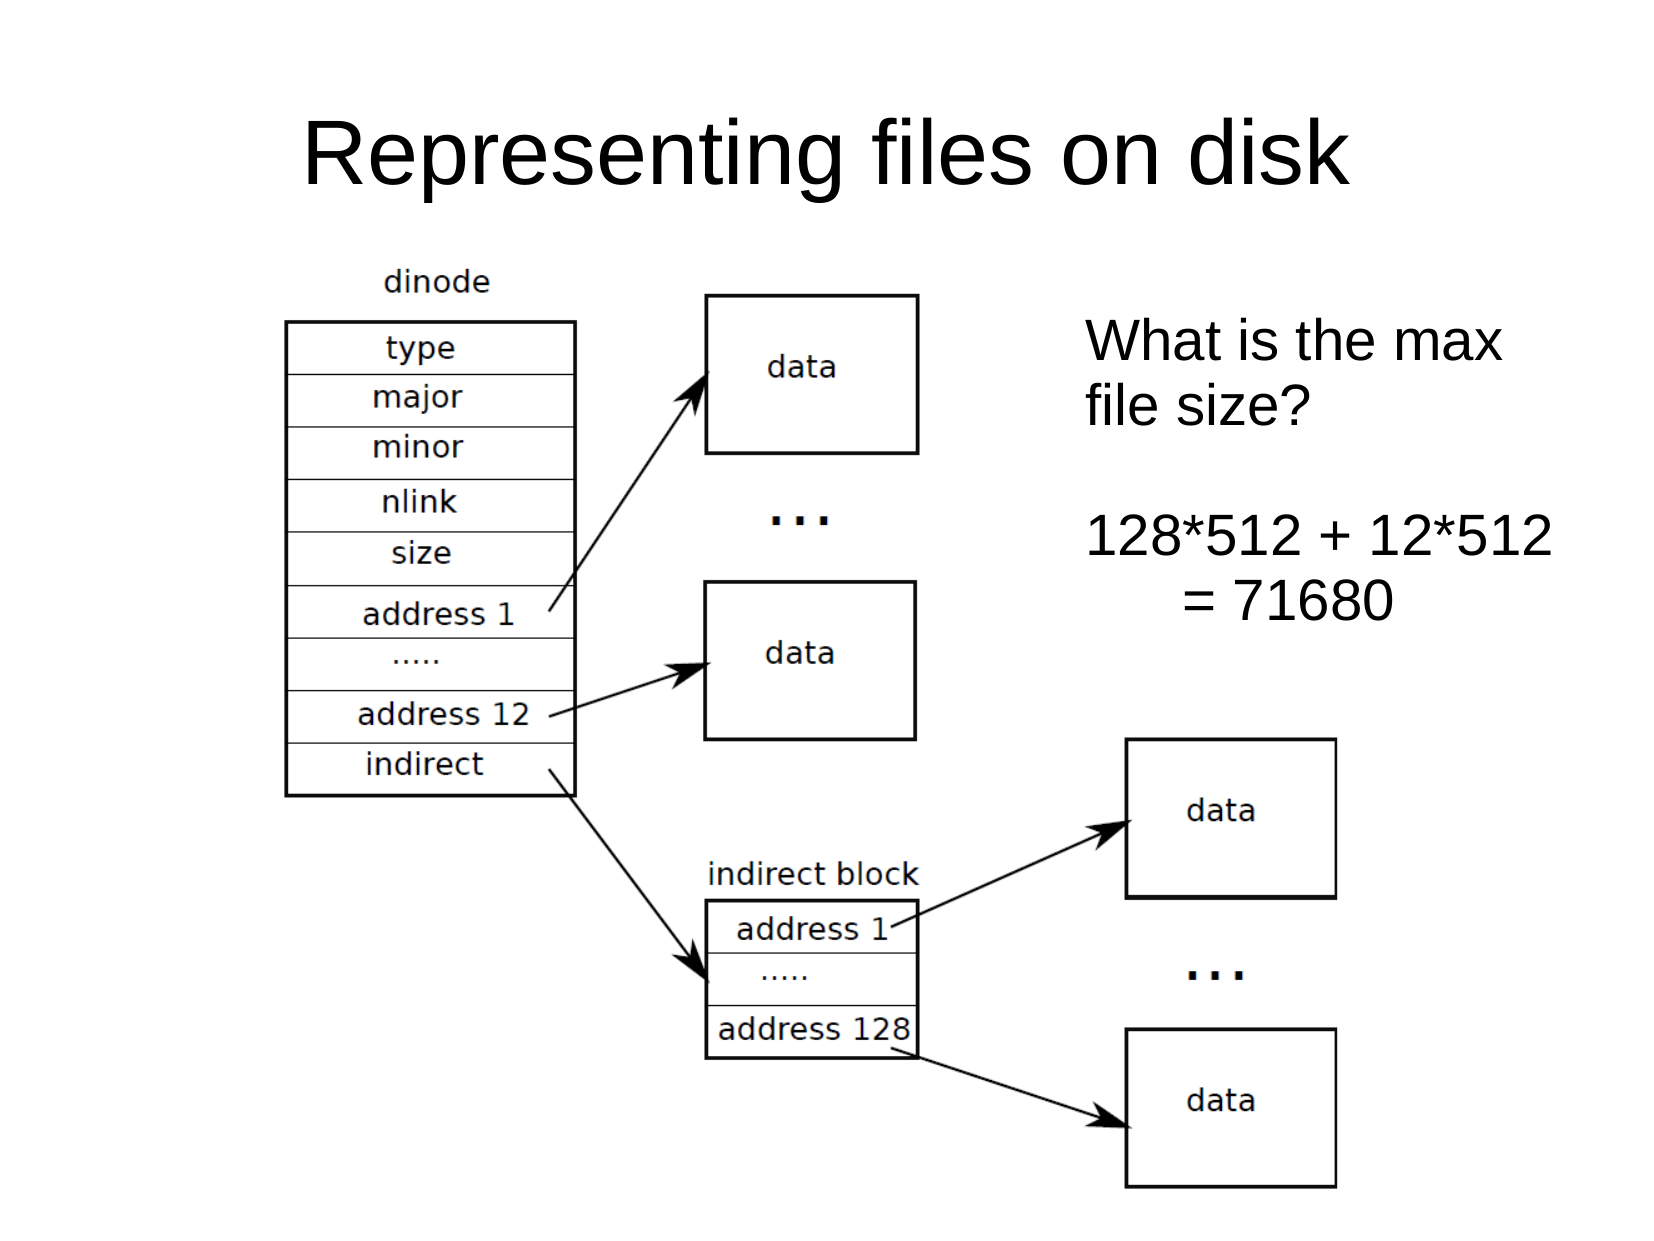

# Representing files on disk
What is the max
file size?
128*512 + 12*512
 = 71680